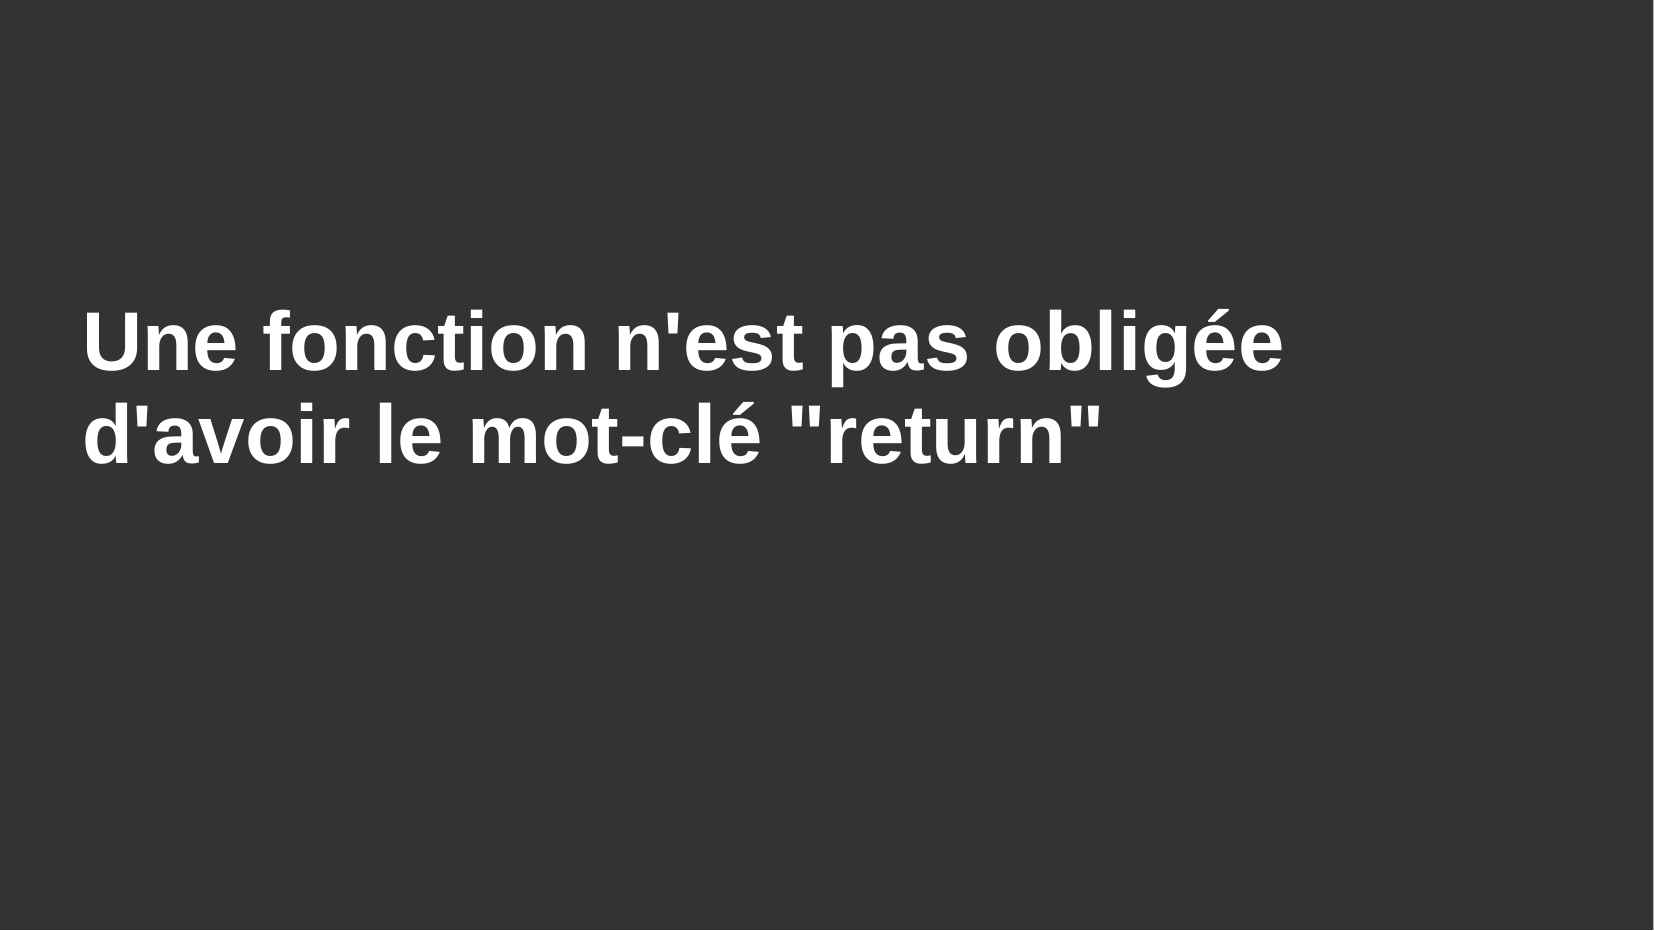

# Une fonction n'est pas obligée d'avoir le mot-clé "return"